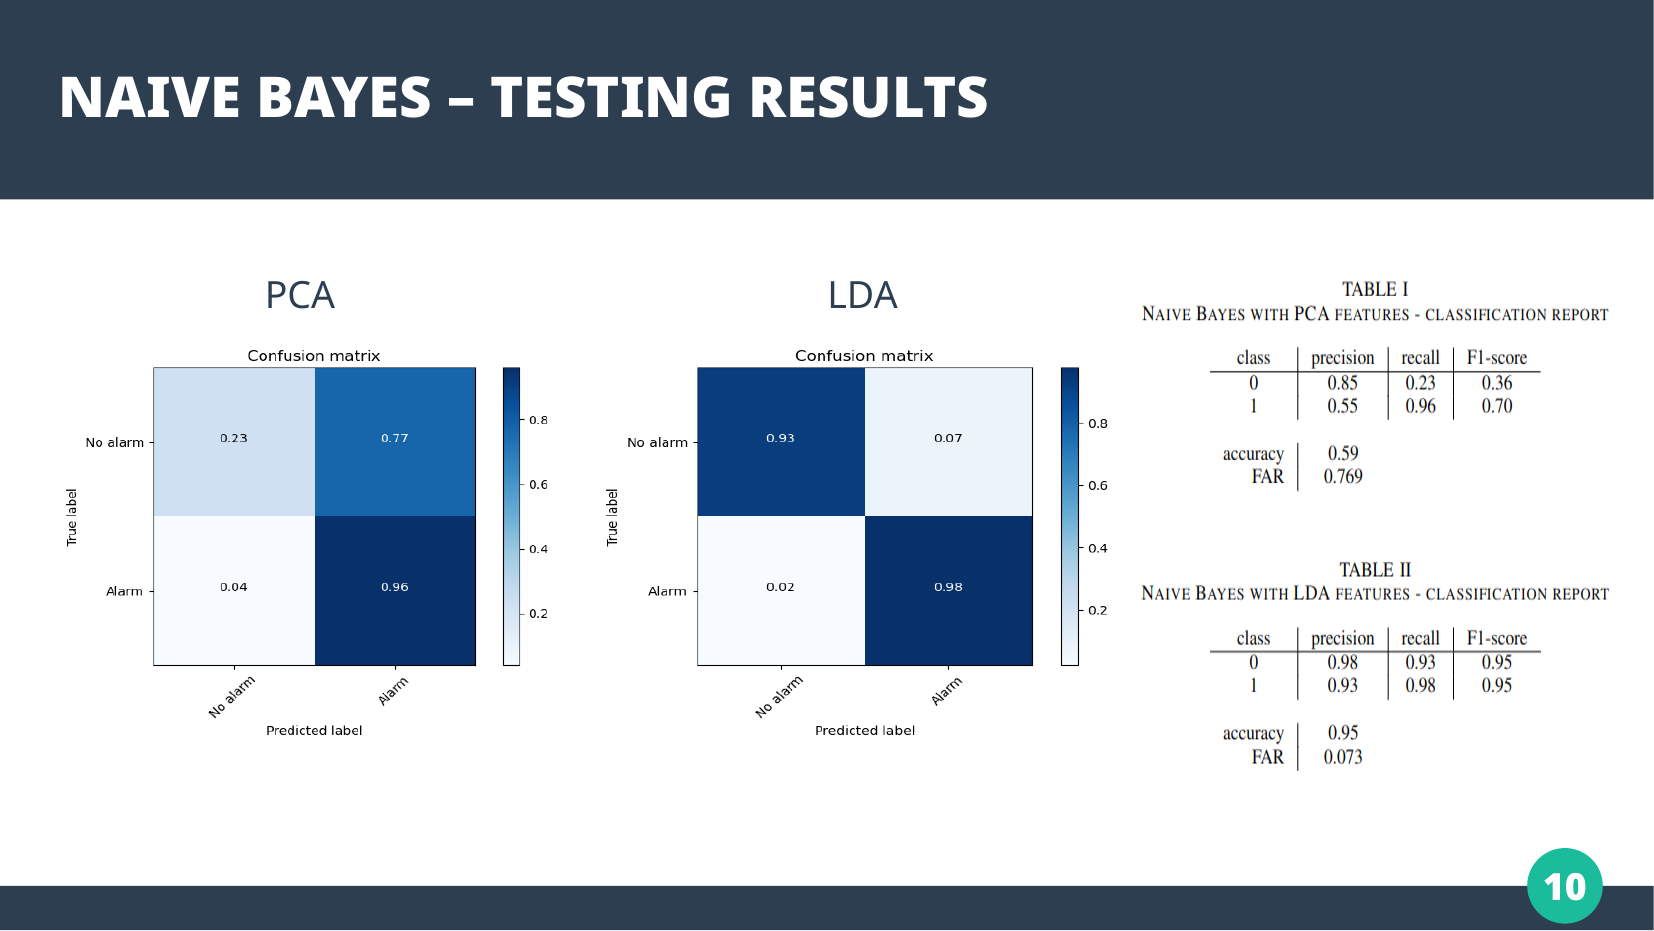

# NAIVE BAYES – TESTING RESULTS
PCA
LDA